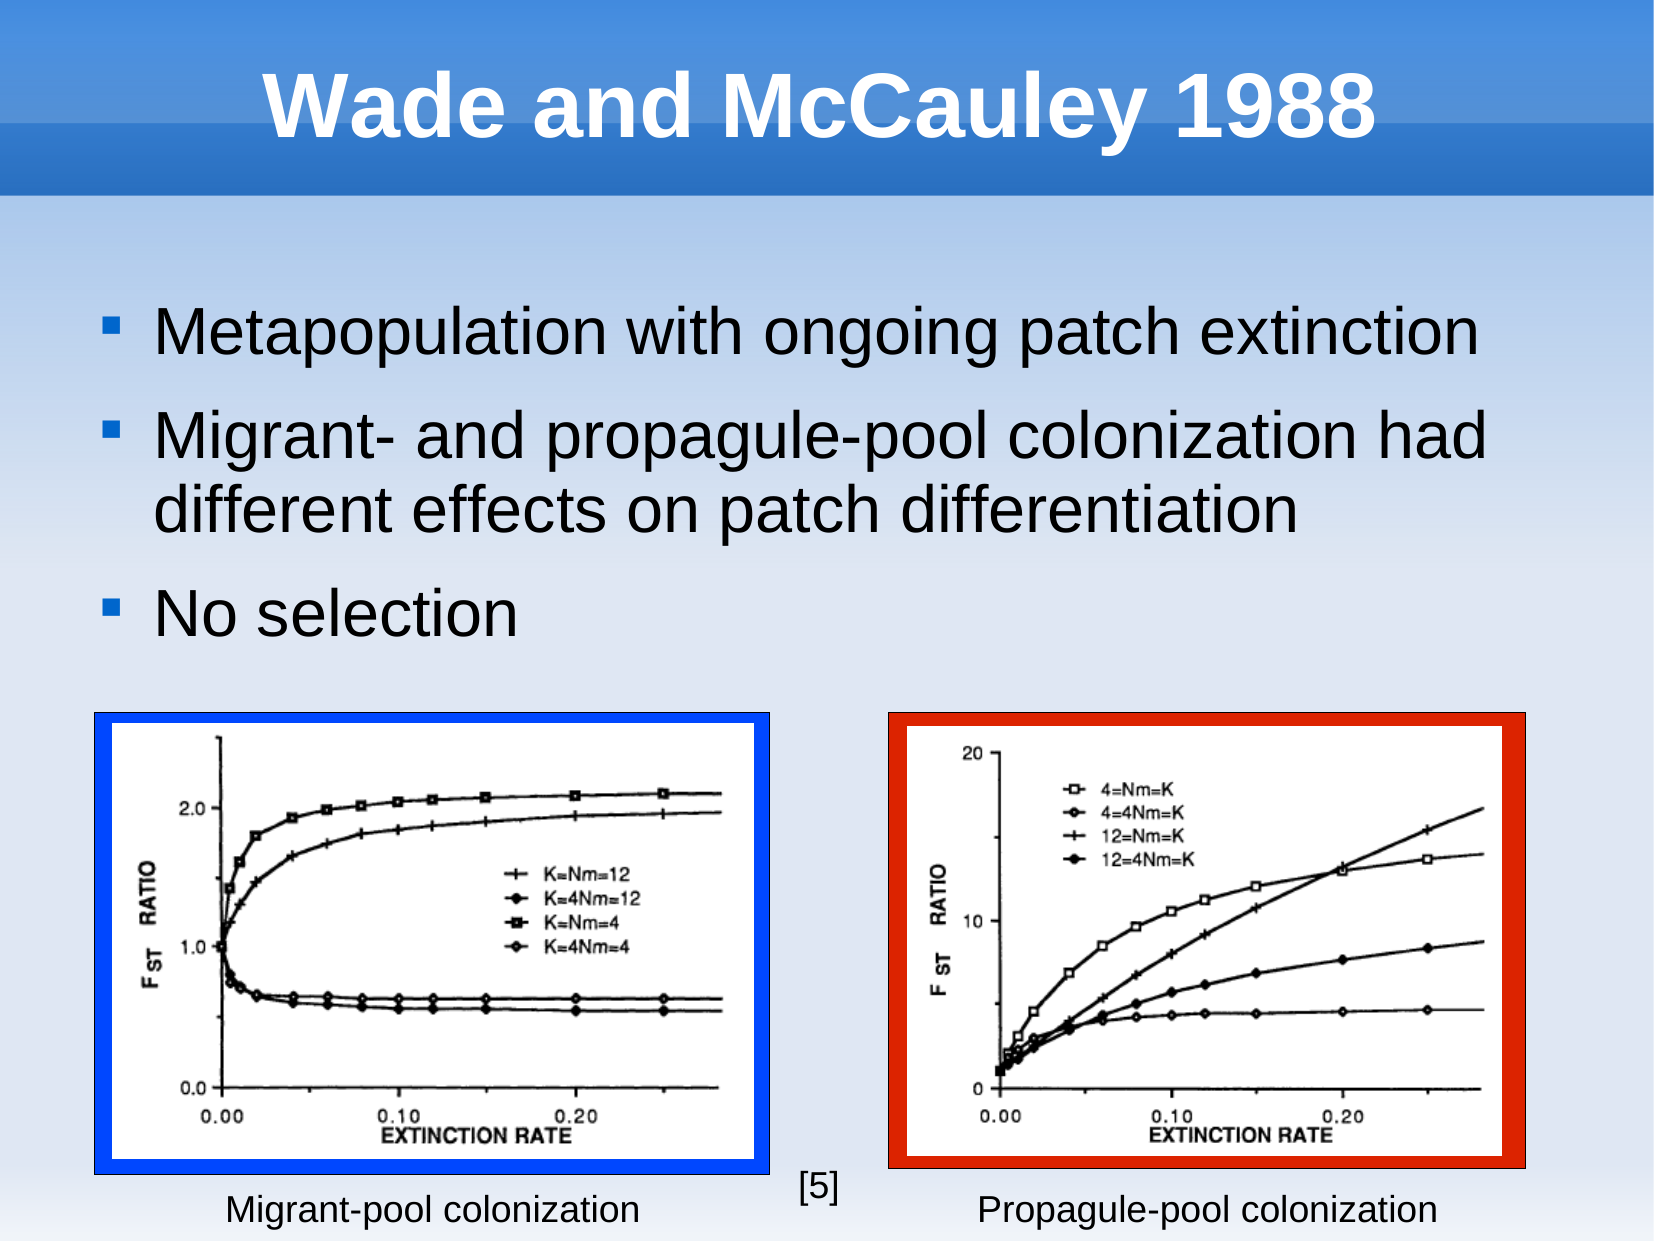

# Wade and McCauley 1988
Metapopulation with ongoing patch extinction
Migrant- and propagule-pool colonization had different effects on patch differentiation
No selection
[5]
Propagule-pool colonization
Migrant-pool colonization